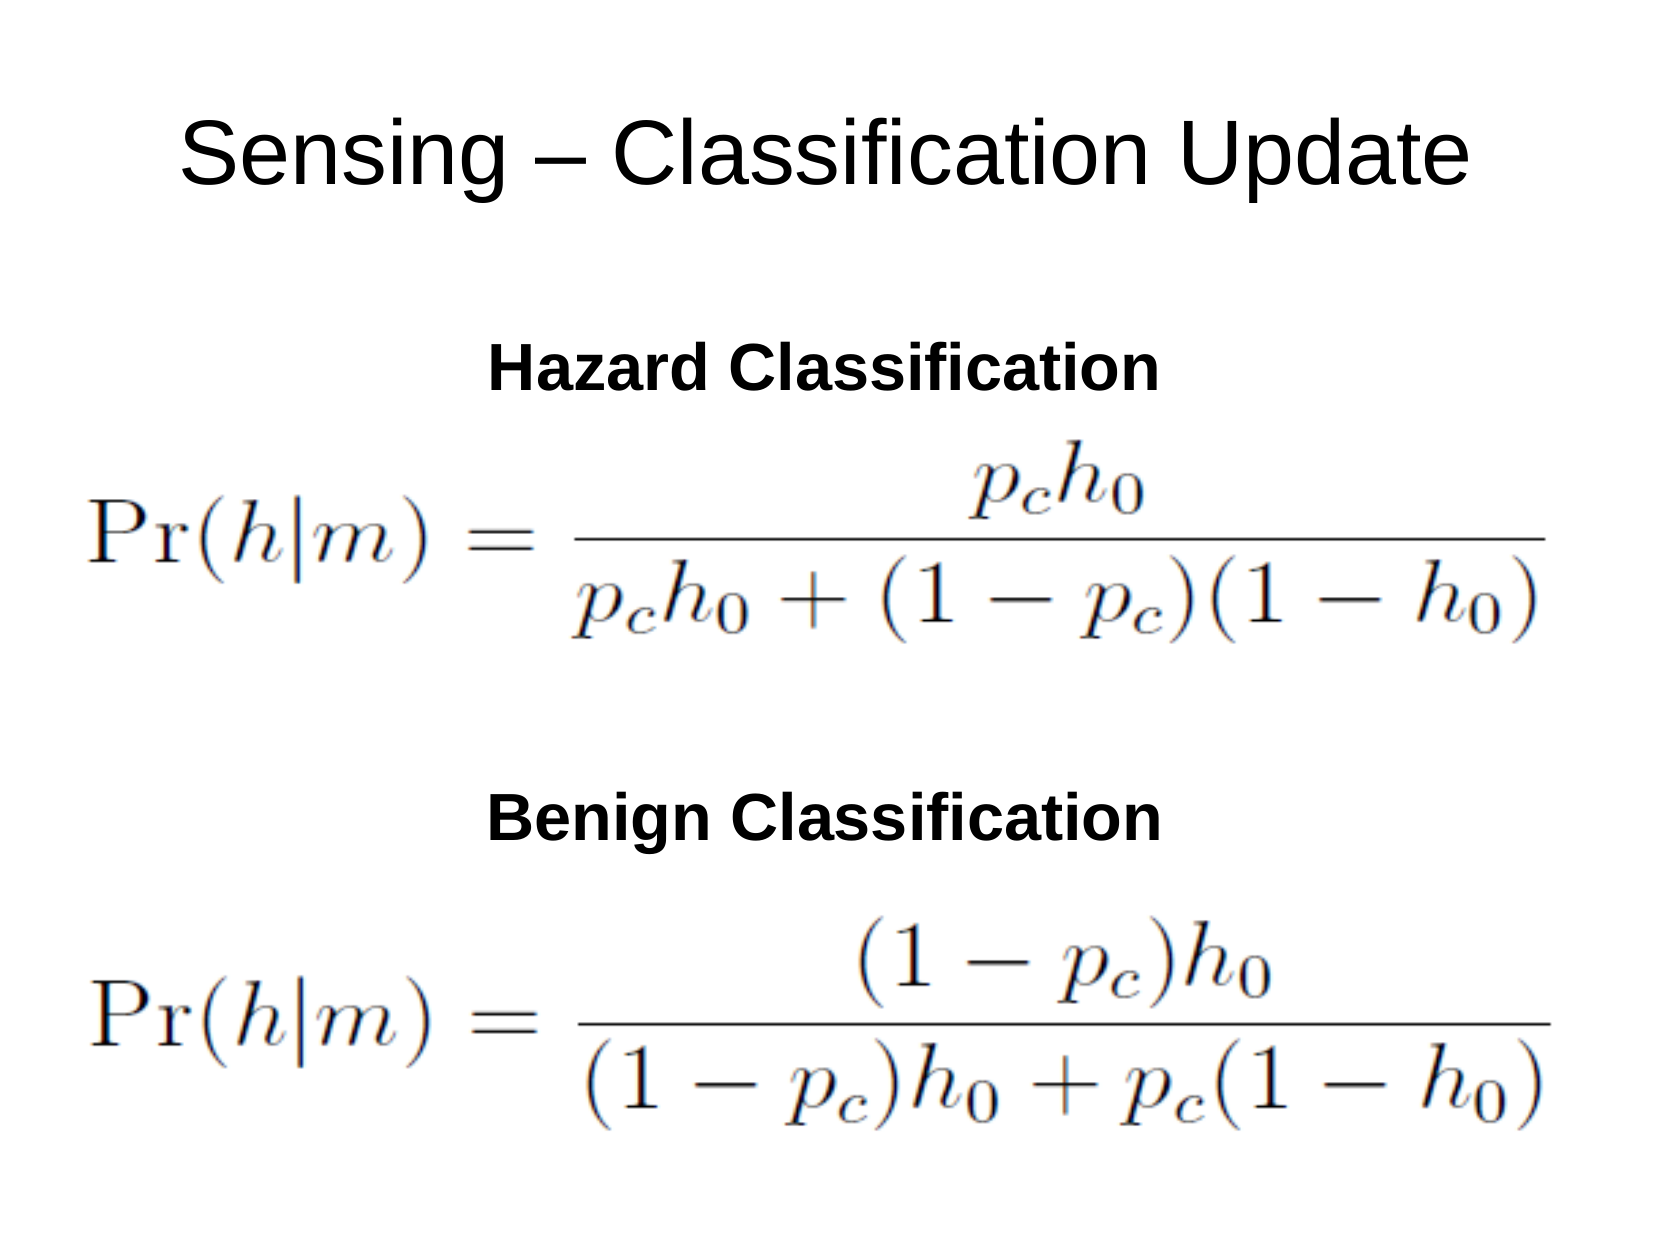

# Sensing – Classification Update
Hazard Classification
Benign Classification